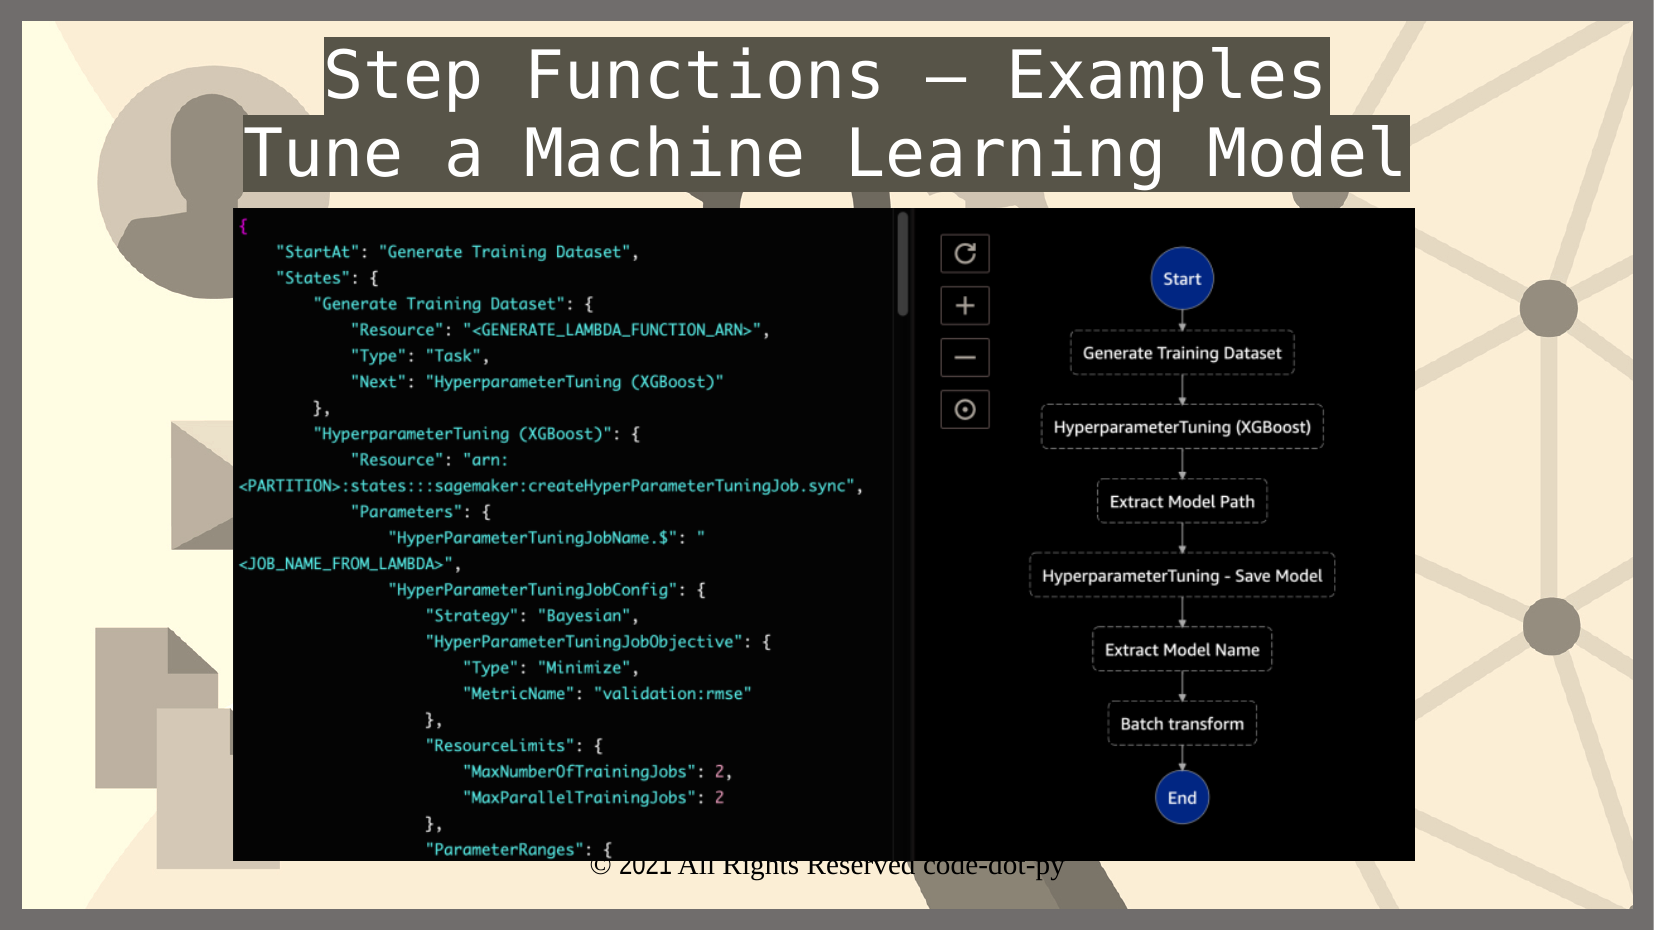

# Step Functions – Examples Tune a Machine Learning Model